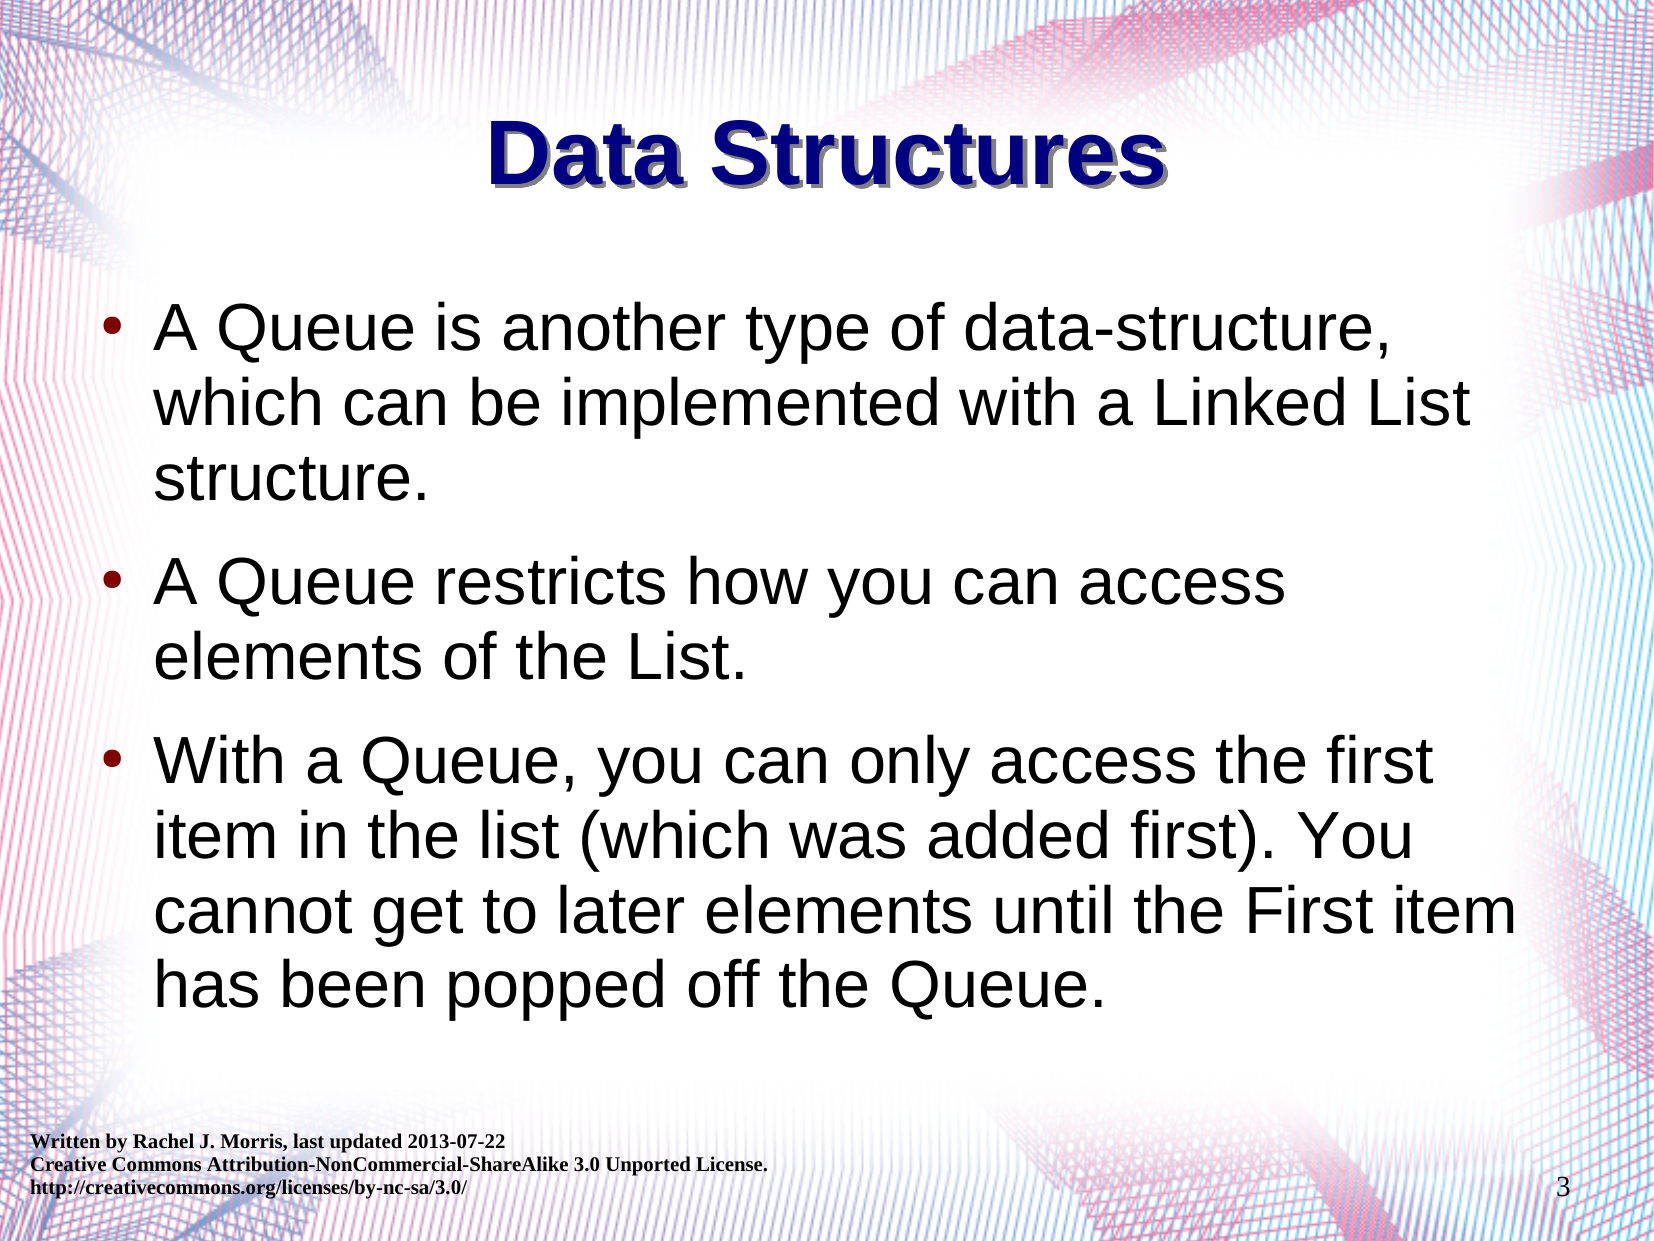

# Data Structures
A Queue is another type of data-structure, which can be implemented with a Linked List structure.
A Queue restricts how you can access elements of the List.
With a Queue, you can only access the first item in the list (which was added first). You cannot get to later elements until the First item has been popped off the Queue.
3